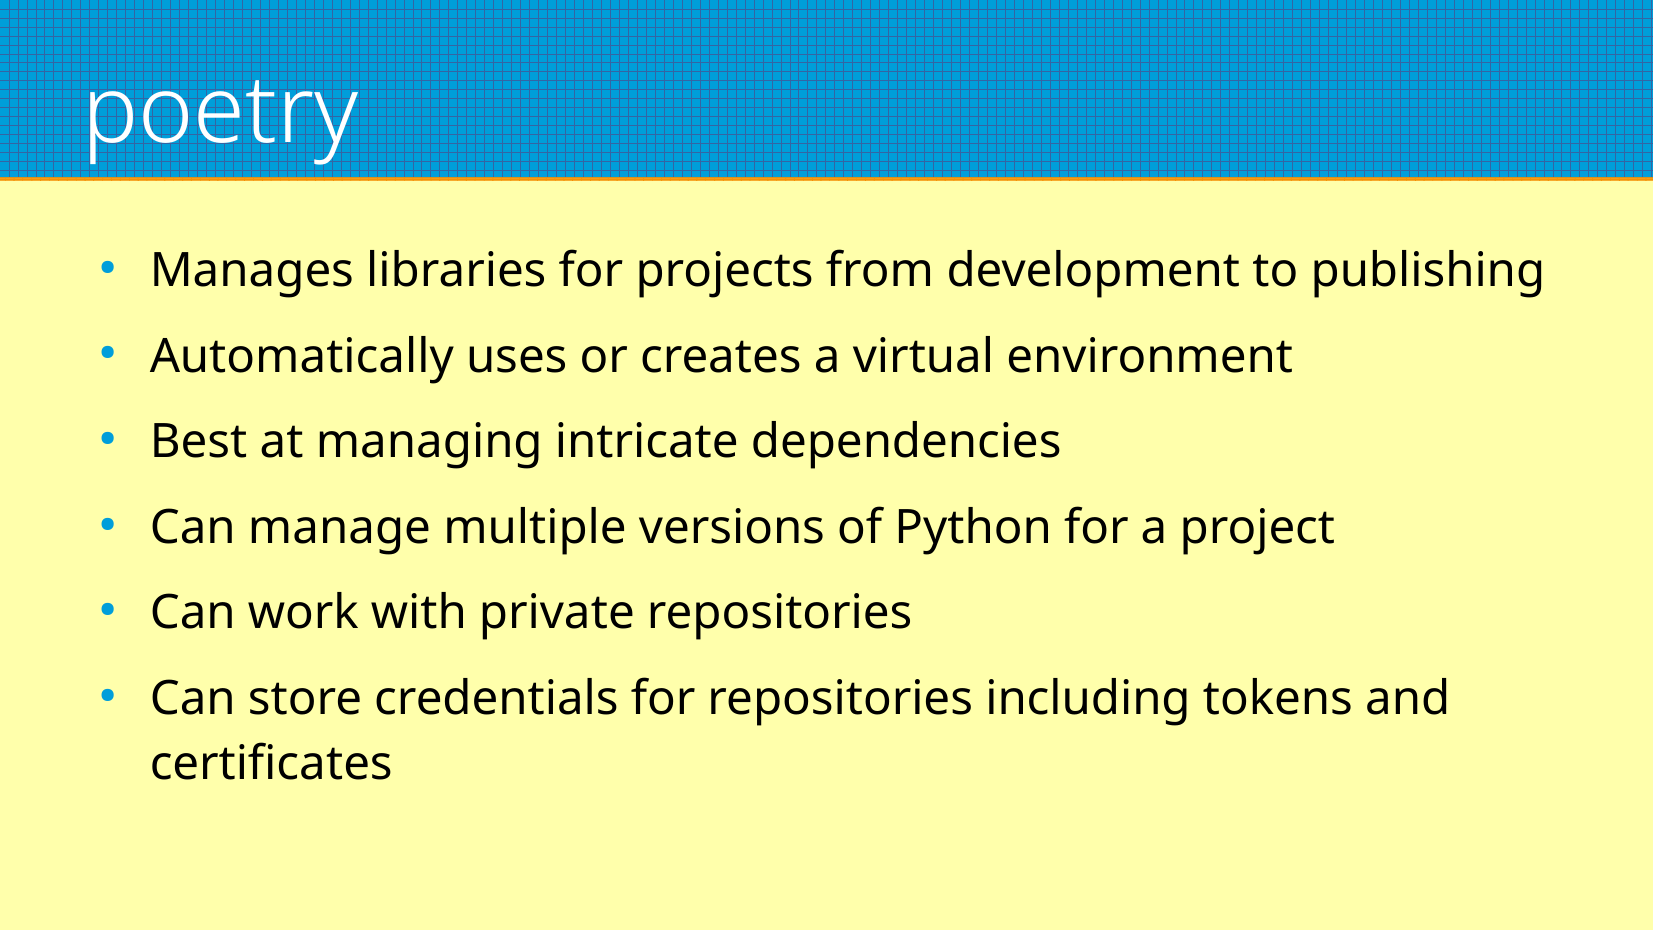

# poetry
Manages libraries for projects from development to publishing
Automatically uses or creates a virtual environment
Best at managing intricate dependencies
Can manage multiple versions of Python for a project
Can work with private repositories
Can store credentials for repositories including tokens and certificates